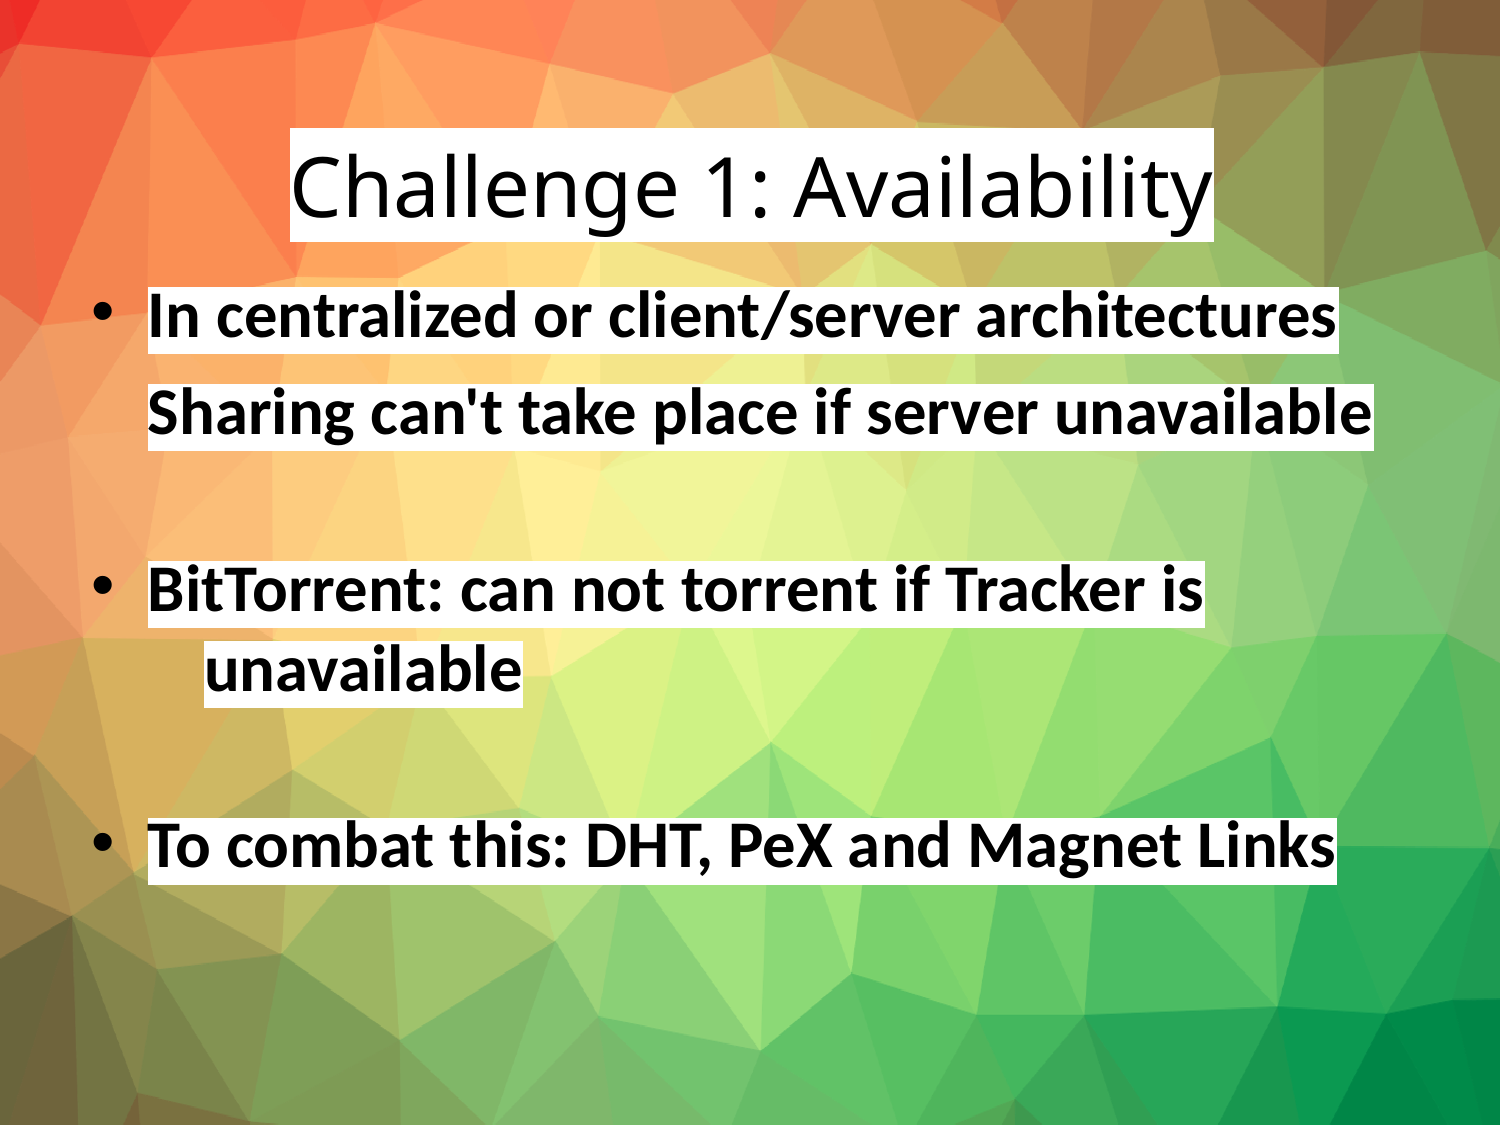

# Challenge 1: Availability
In centralized or client/server architectures
Sharing can't take place if server unavailable
BitTorrent: can not torrent if Tracker is unavailable
To combat this: DHT, PeX and Magnet Links